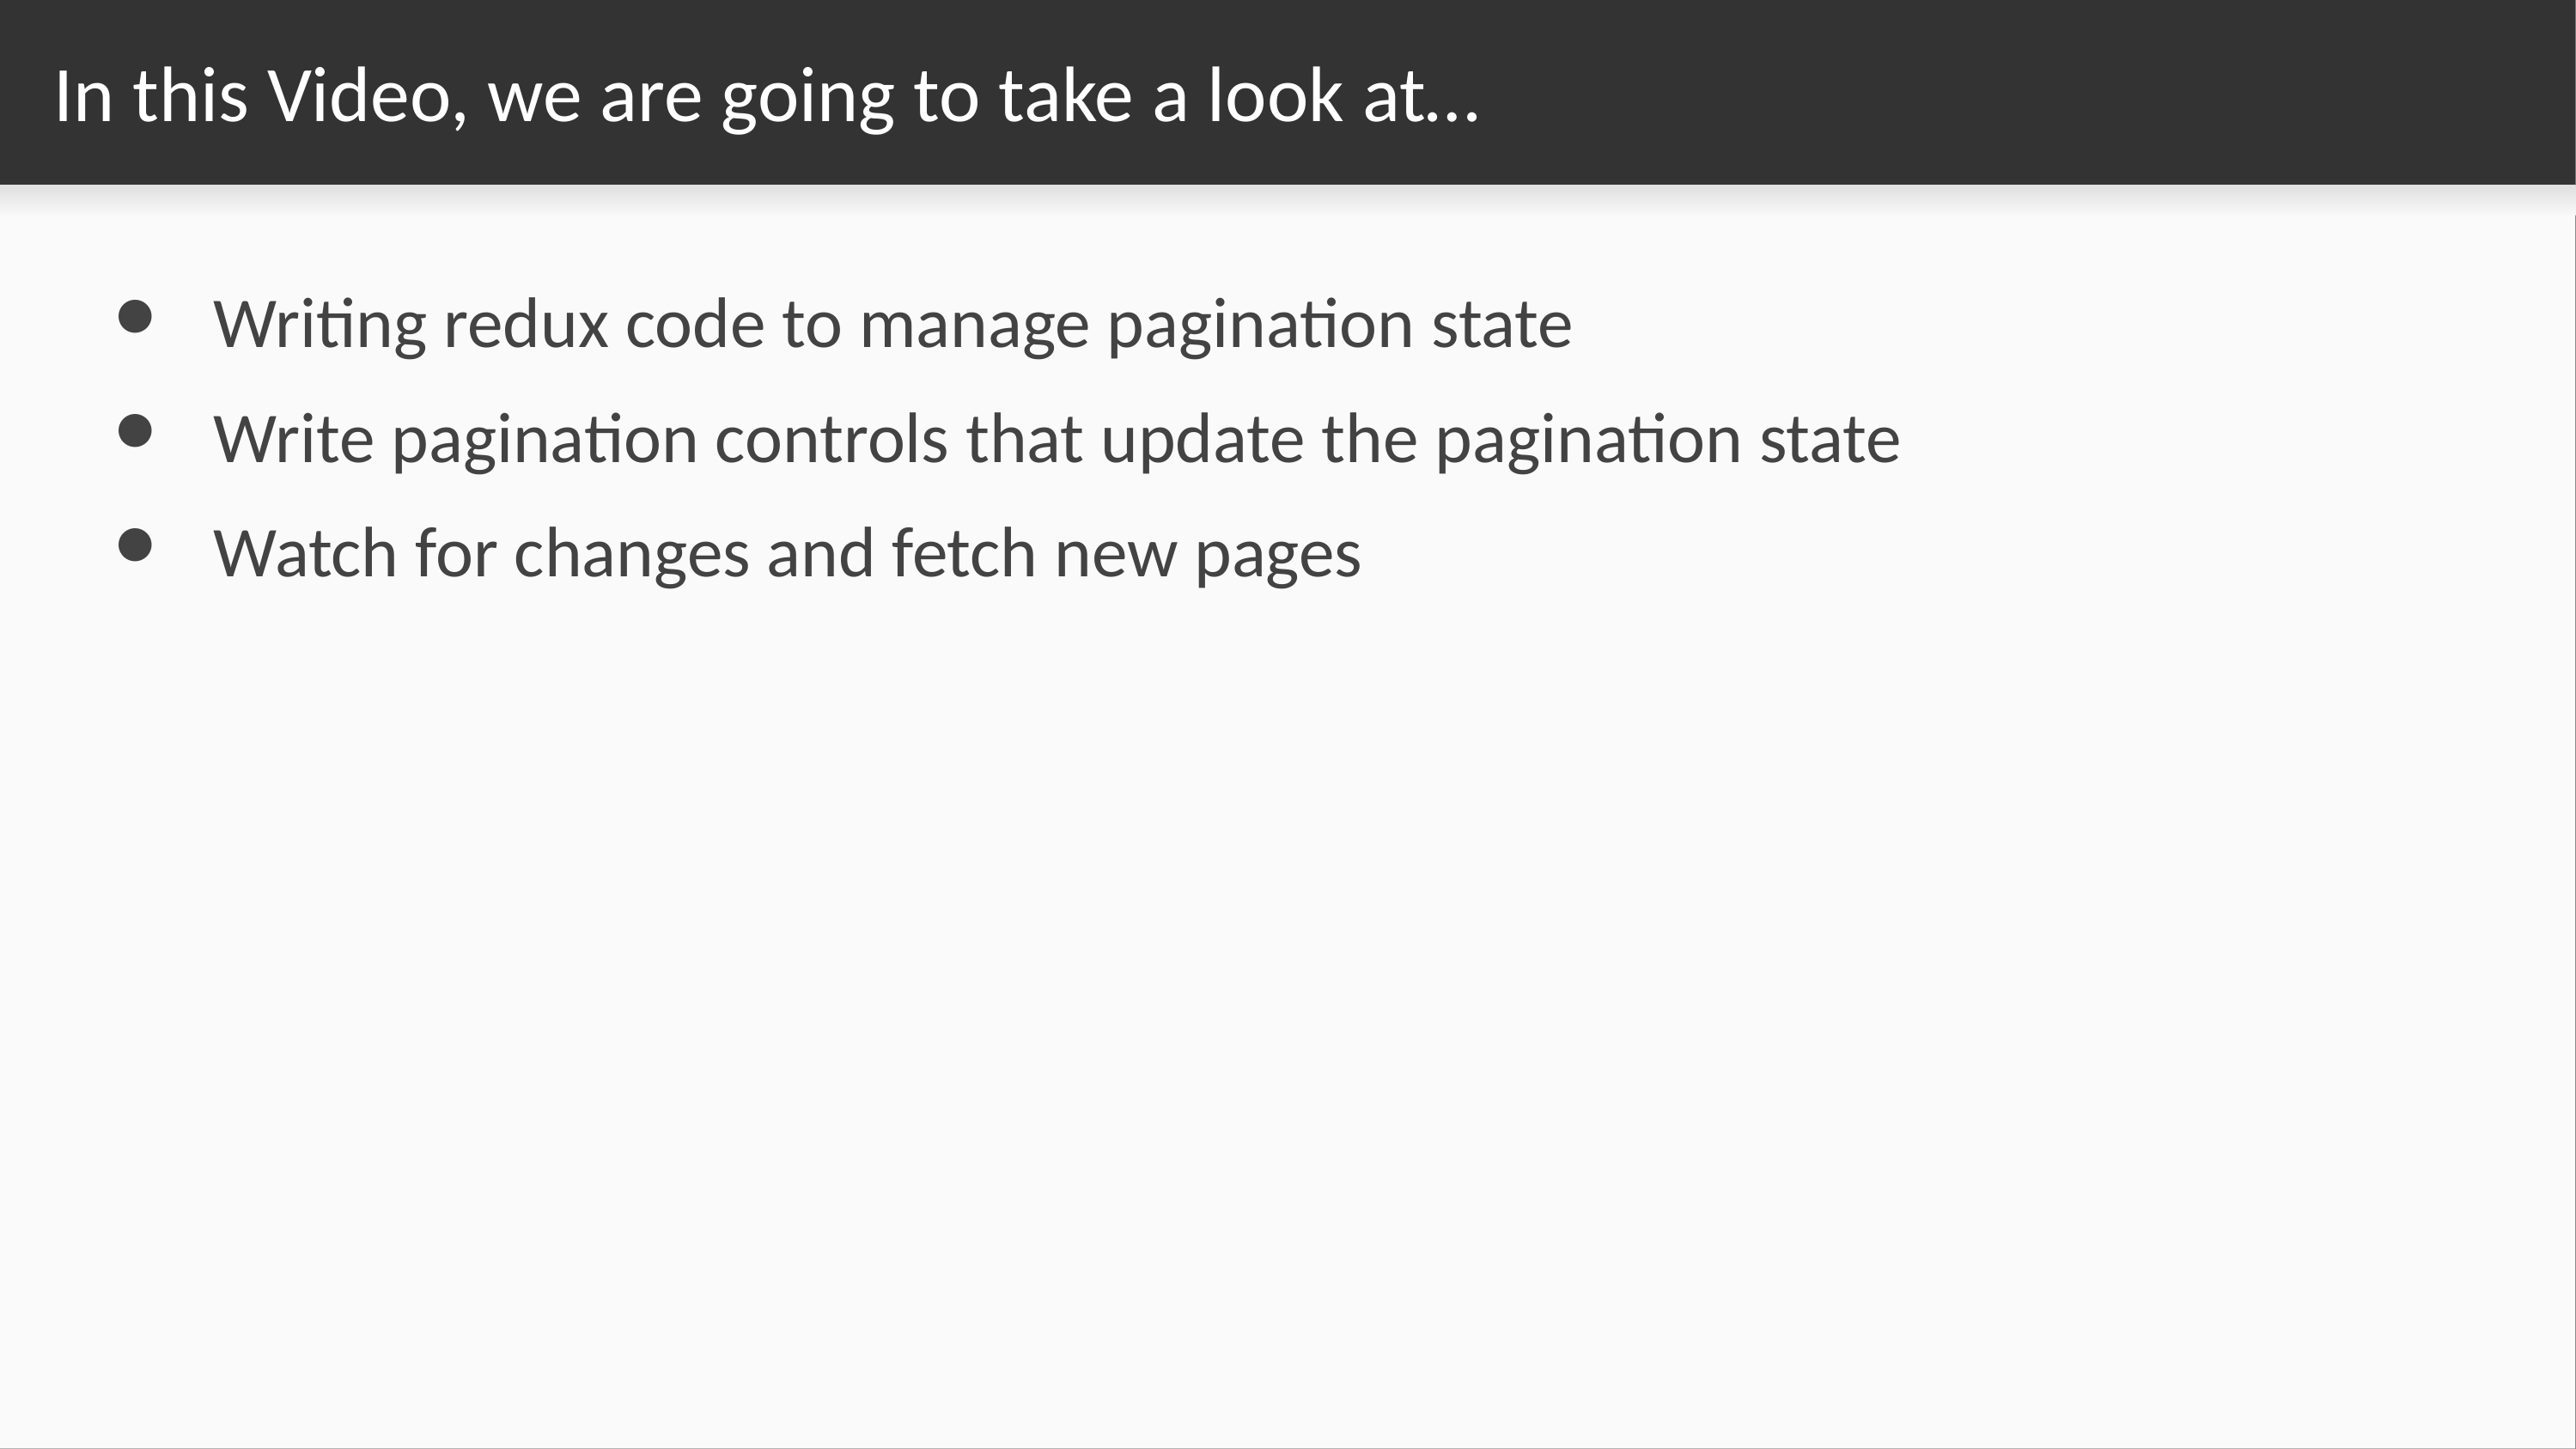

# In this Video, we are going to take a look at…
Writing redux code to manage pagination state
Write pagination controls that update the pagination state
Watch for changes and fetch new pages